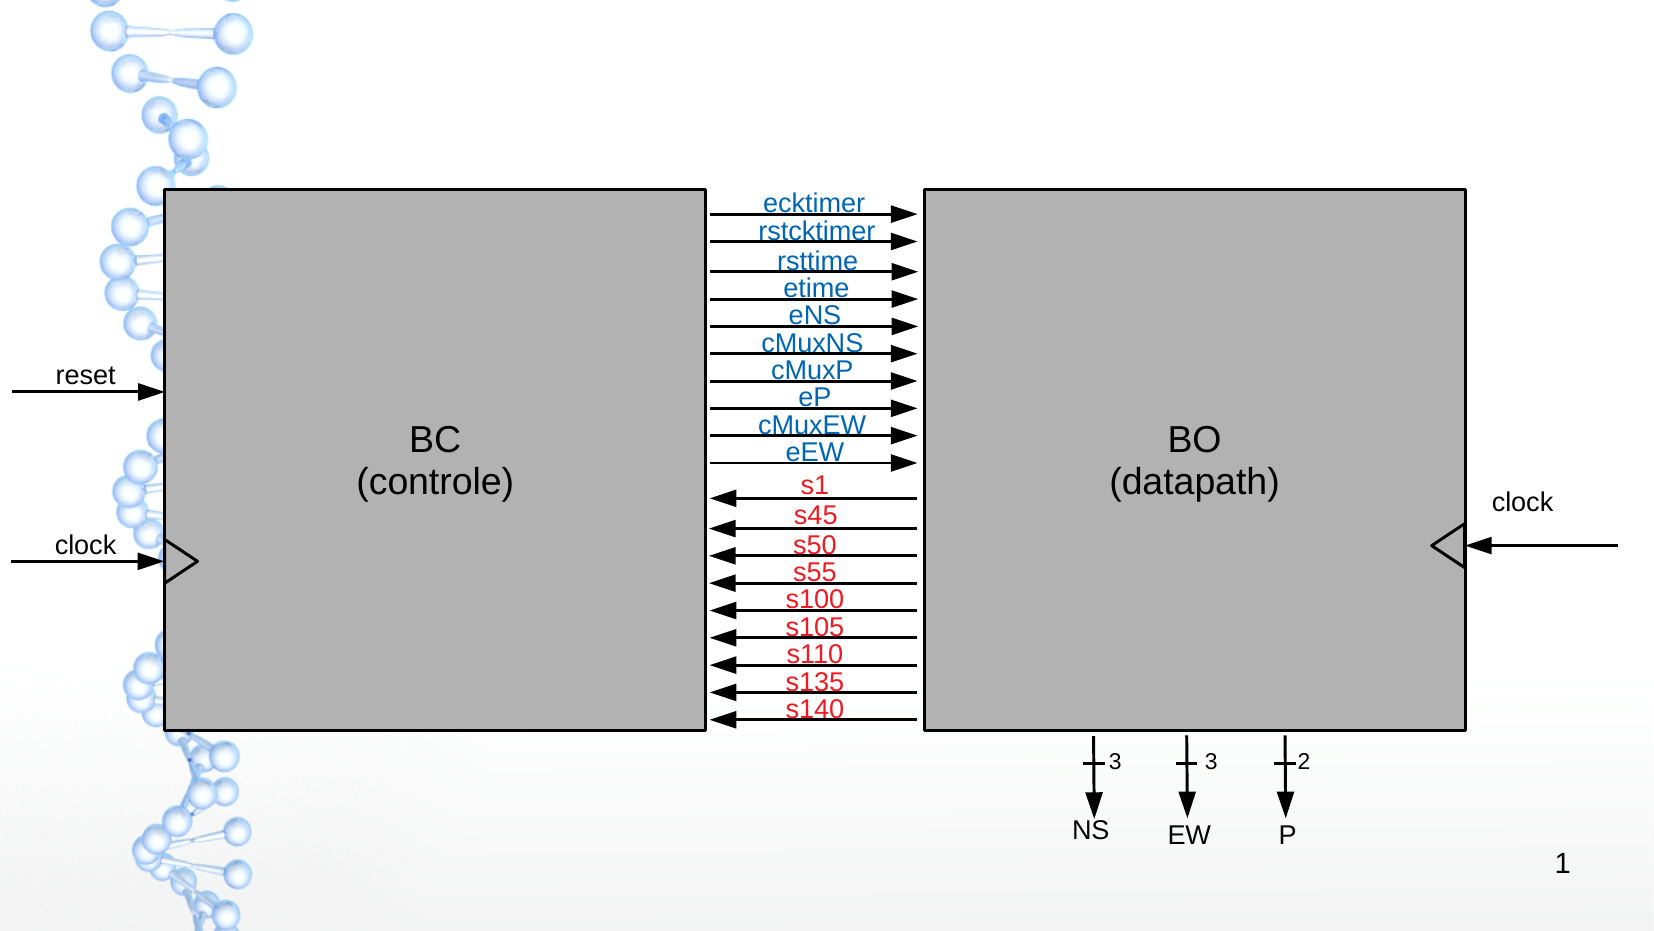

ecktimer
BC
(controle)
BO
(datapath)
rstcktimer
rsttime
etime
eNS
cMuxNS
cMuxP
# reset
eP
cMuxEW
eEW
s1
clock
s45
clock
s50
s55
s100
s105
s110
s135
s140
3
3
2
NS
EW
P
1